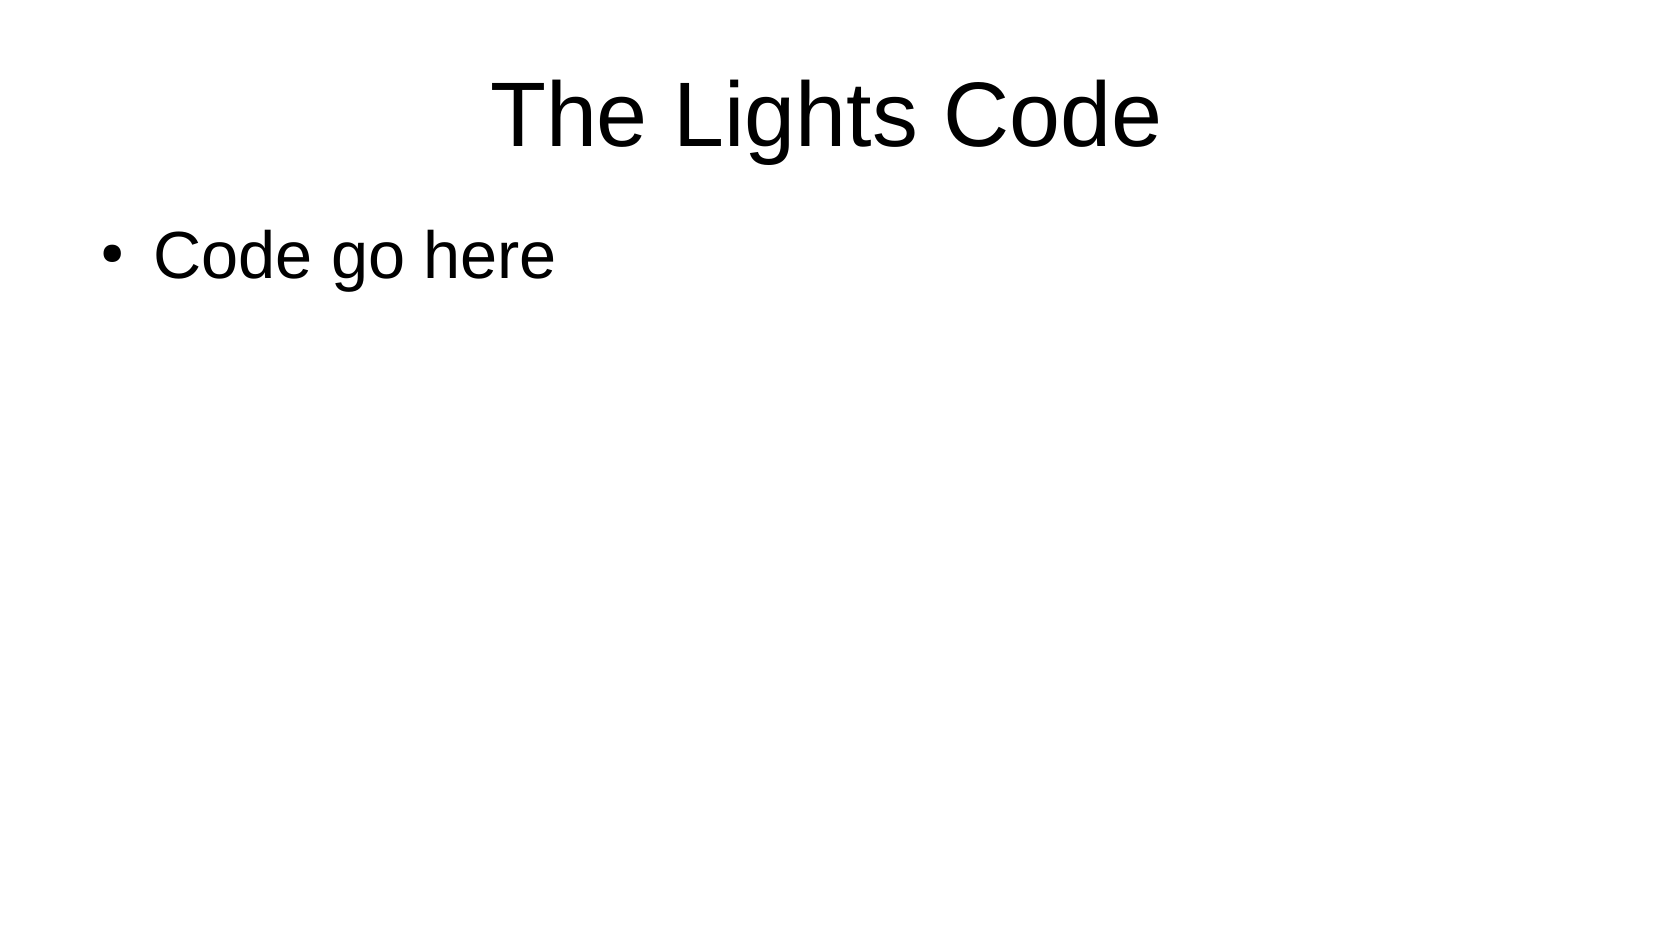

# The Lights Code
Code go here